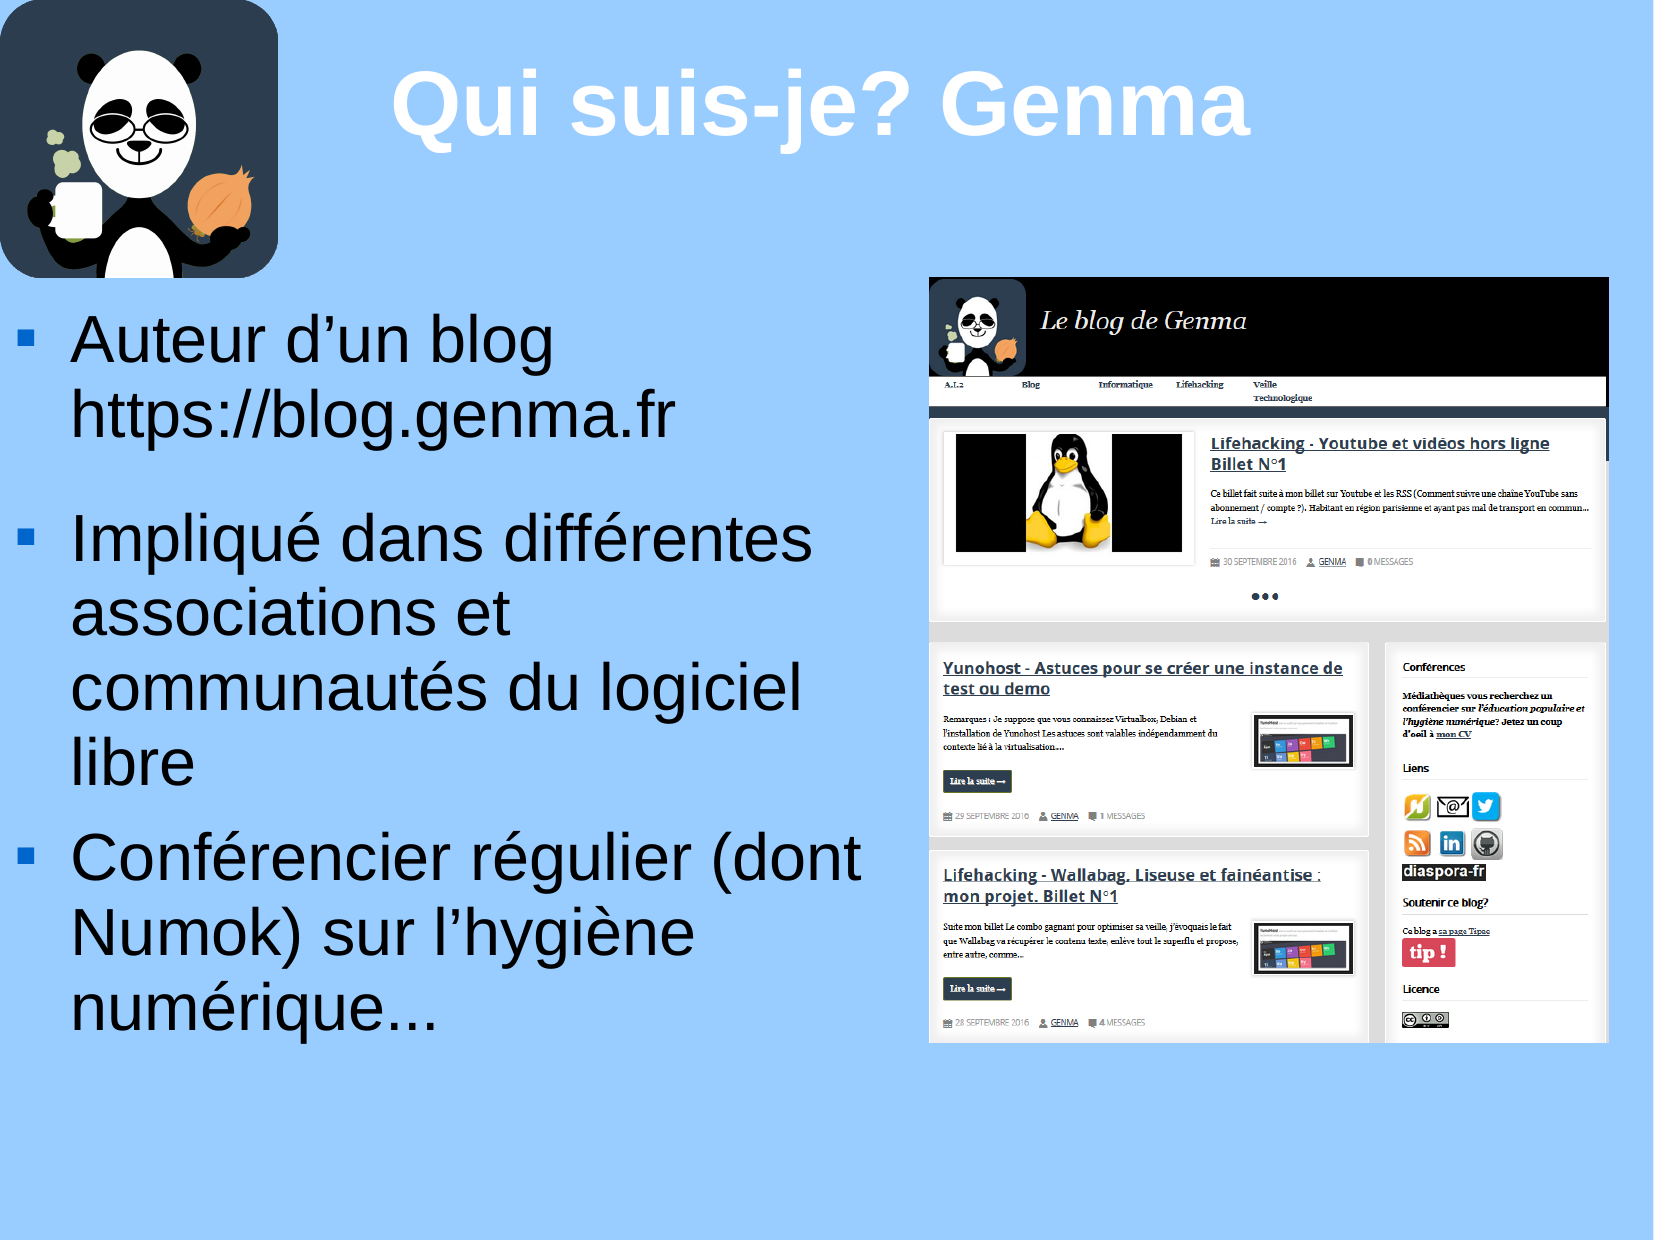

# Qui suis-je? Genma
Où me trouver sur Internet?
Le Blog de Genma :
https:/blog.genma.fr
Twitter :
http://twitter.com/genma
Auteur d’un blog https://blog.genma.fr
Impliqué dans différentes associations et communautés du logiciel libre
Conférencier régulier (dont Numok) sur l’hygiène numérique...